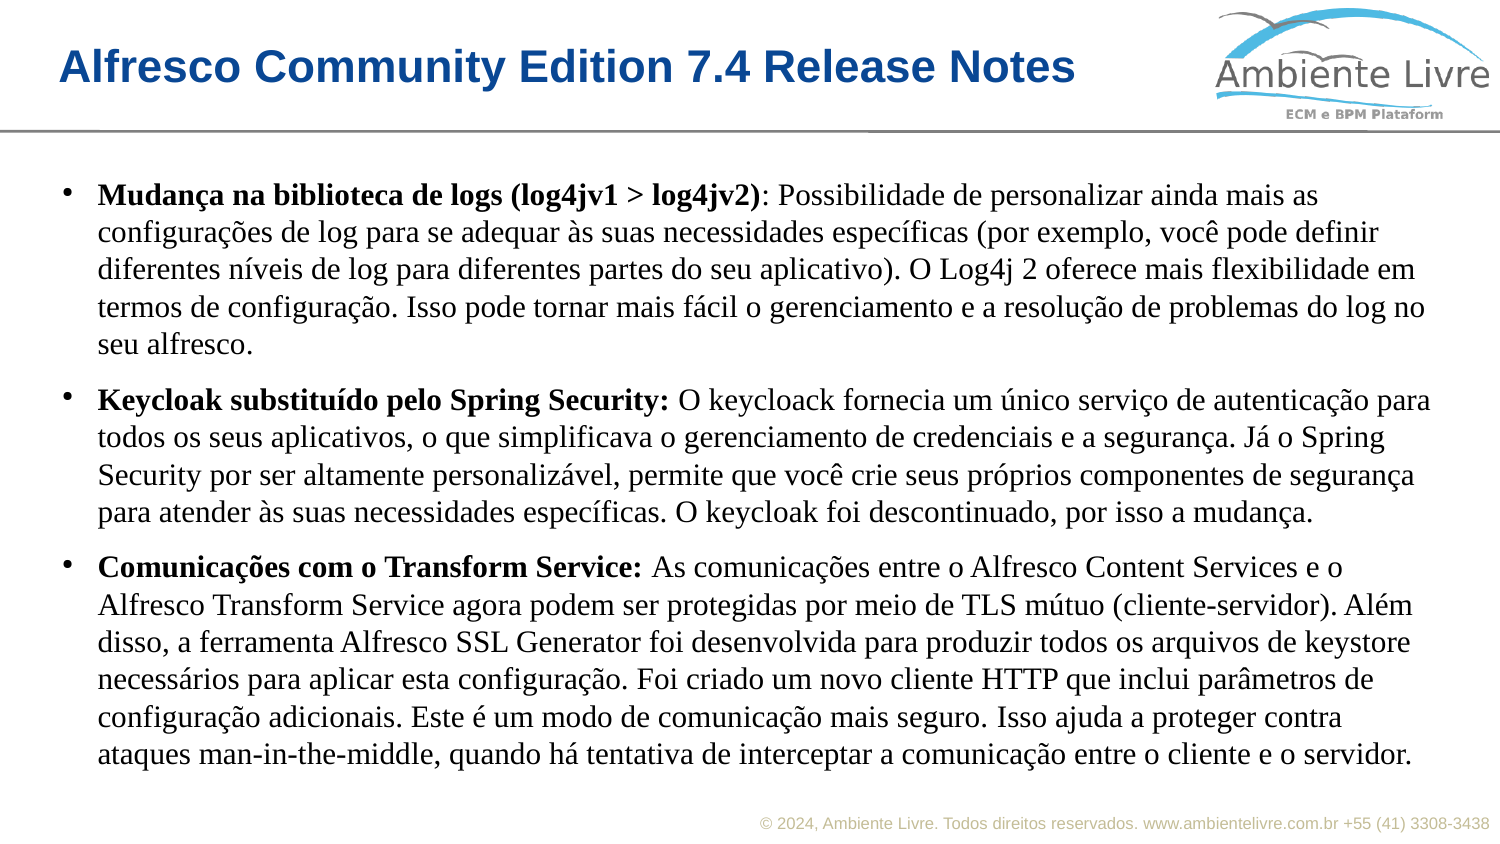

# Alfresco Community Edition 7.4 Release Notes
Mudança na biblioteca de logs (log4jv1 > log4jv2): Possibilidade de personalizar ainda mais as configurações de log para se adequar às suas necessidades específicas (por exemplo, você pode definir diferentes níveis de log para diferentes partes do seu aplicativo). O Log4j 2 oferece mais flexibilidade em termos de configuração. Isso pode tornar mais fácil o gerenciamento e a resolução de problemas do log no seu alfresco.
Keycloak substituído pelo Spring Security: O keycloack fornecia um único serviço de autenticação para todos os seus aplicativos, o que simplificava o gerenciamento de credenciais e a segurança. Já o Spring Security por ser altamente personalizável, permite que você crie seus próprios componentes de segurança para atender às suas necessidades específicas. O keycloak foi descontinuado, por isso a mudança.
Comunicações com o Transform Service: As comunicações entre o Alfresco Content Services e o Alfresco Transform Service agora podem ser protegidas por meio de TLS mútuo (cliente-servidor). Além disso, a ferramenta Alfresco SSL Generator foi desenvolvida para produzir todos os arquivos de keystore necessários para aplicar esta configuração. Foi criado um novo cliente HTTP que inclui parâmetros de configuração adicionais. Este é um modo de comunicação mais seguro. Isso ajuda a proteger contra ataques man-in-the-middle, quando há tentativa de interceptar a comunicação entre o cliente e o servidor.